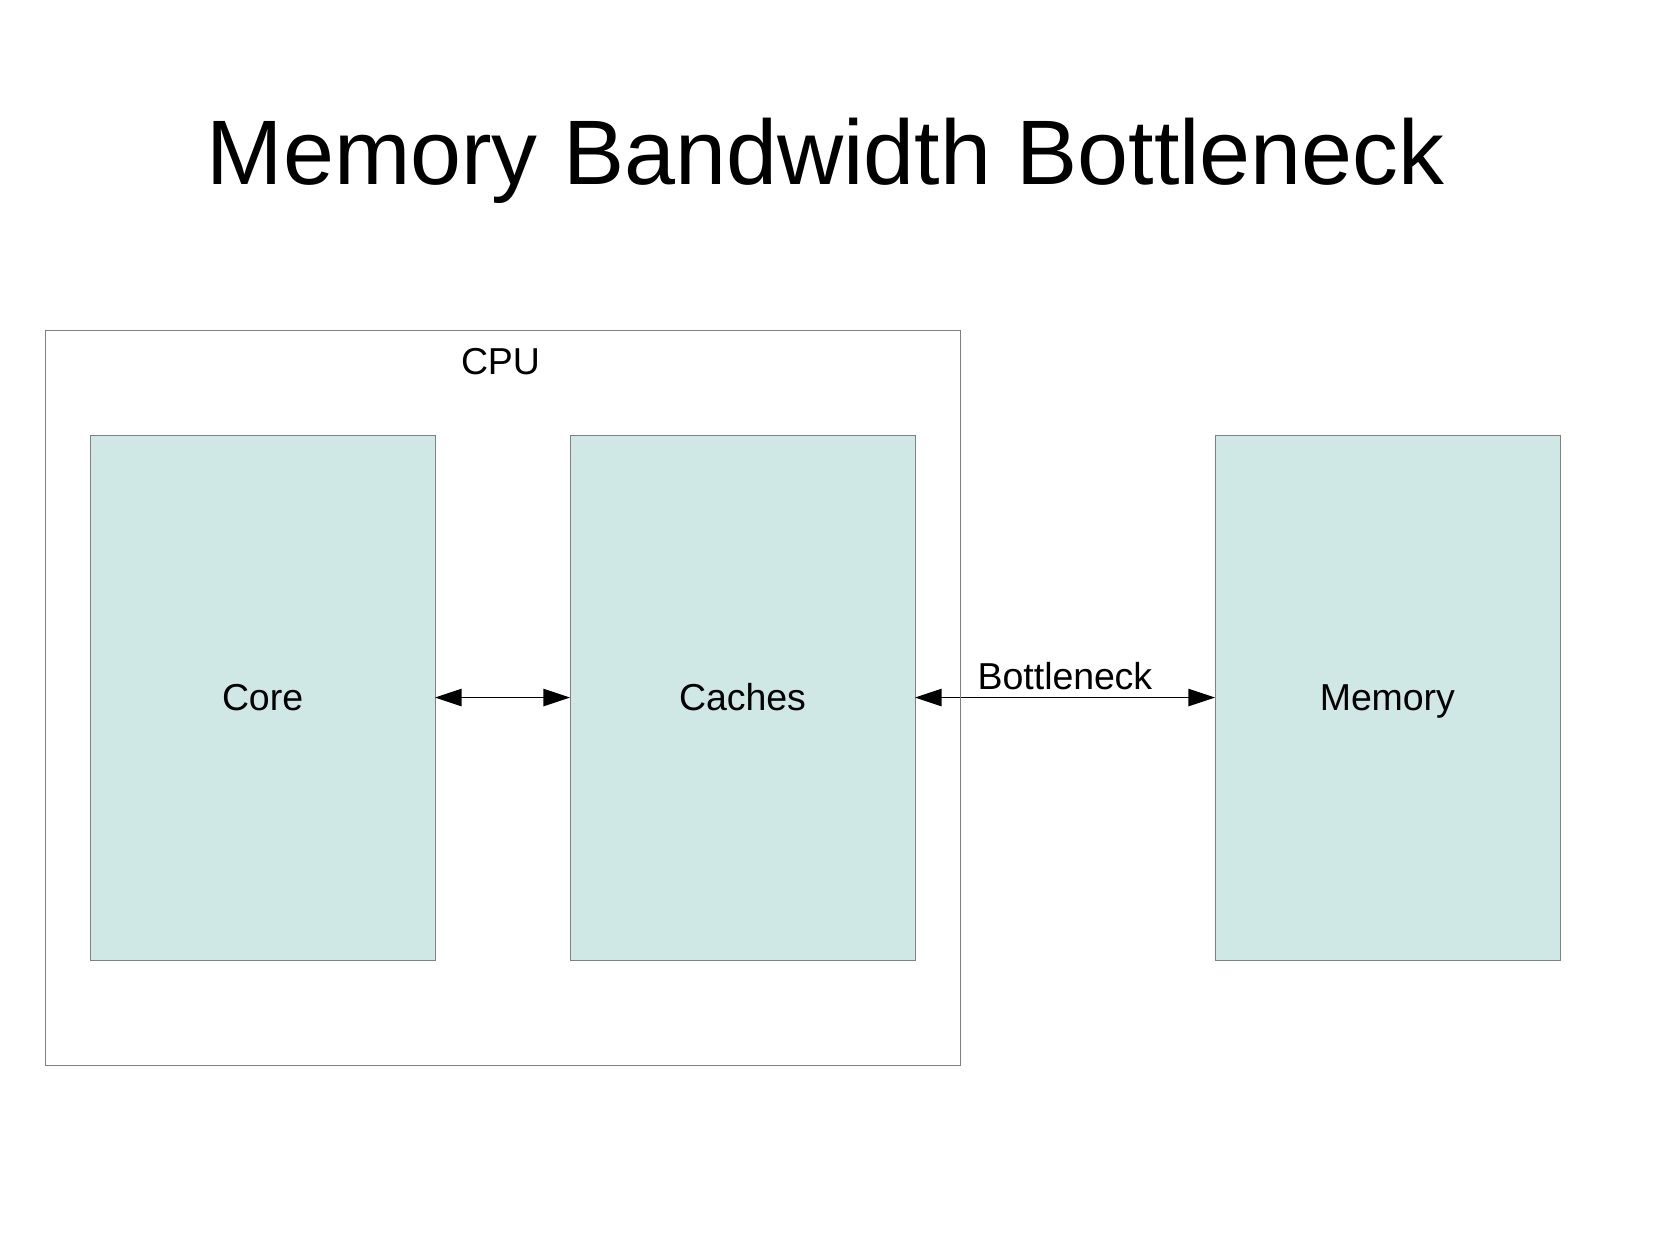

# Memory Bandwidth Bottleneck
CPU
Core
Caches
Memory